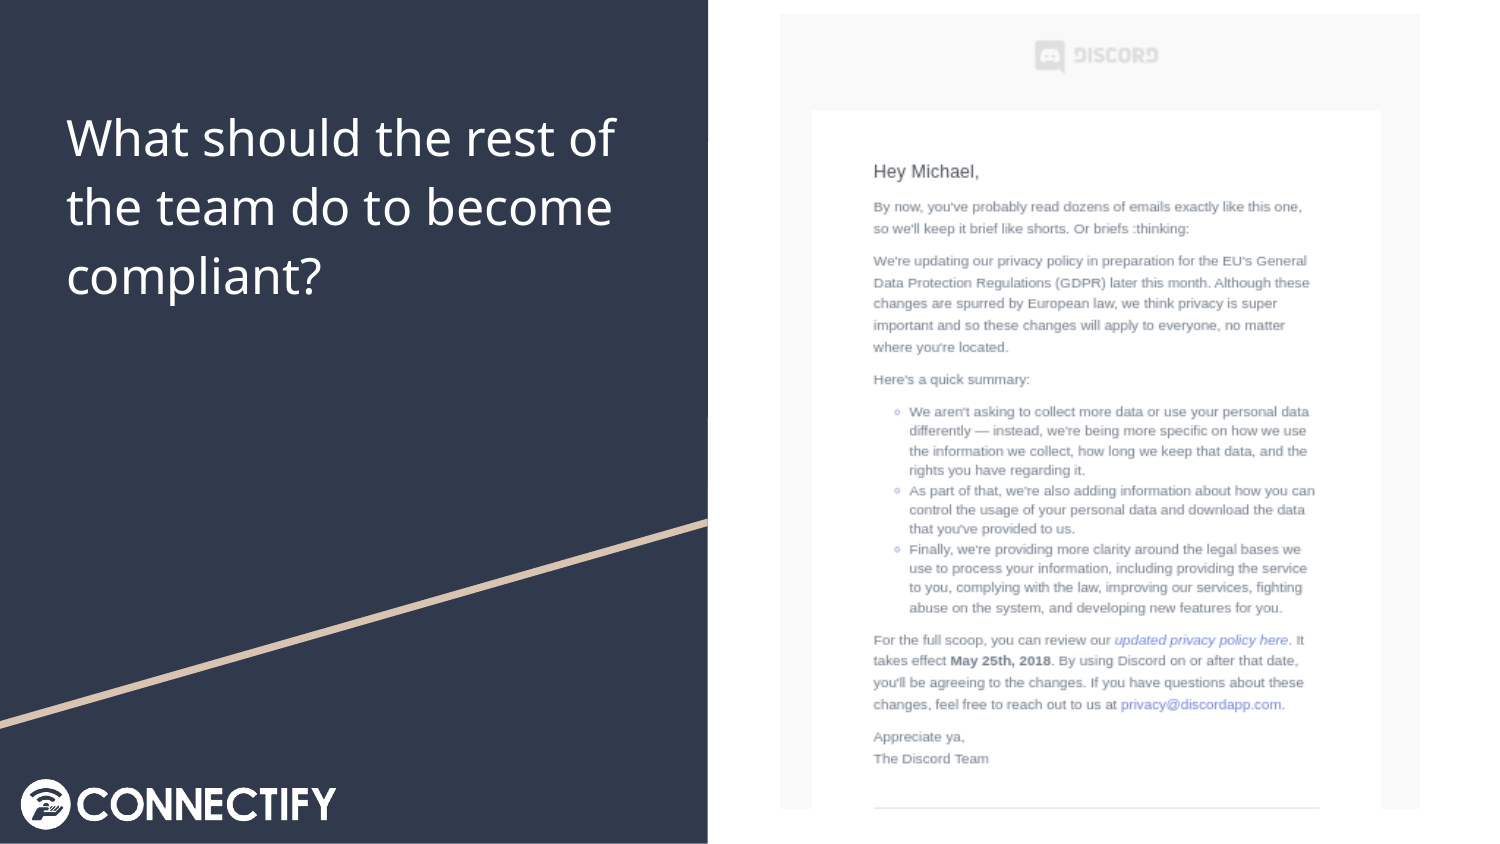

# What should the rest of the team do to become compliant?